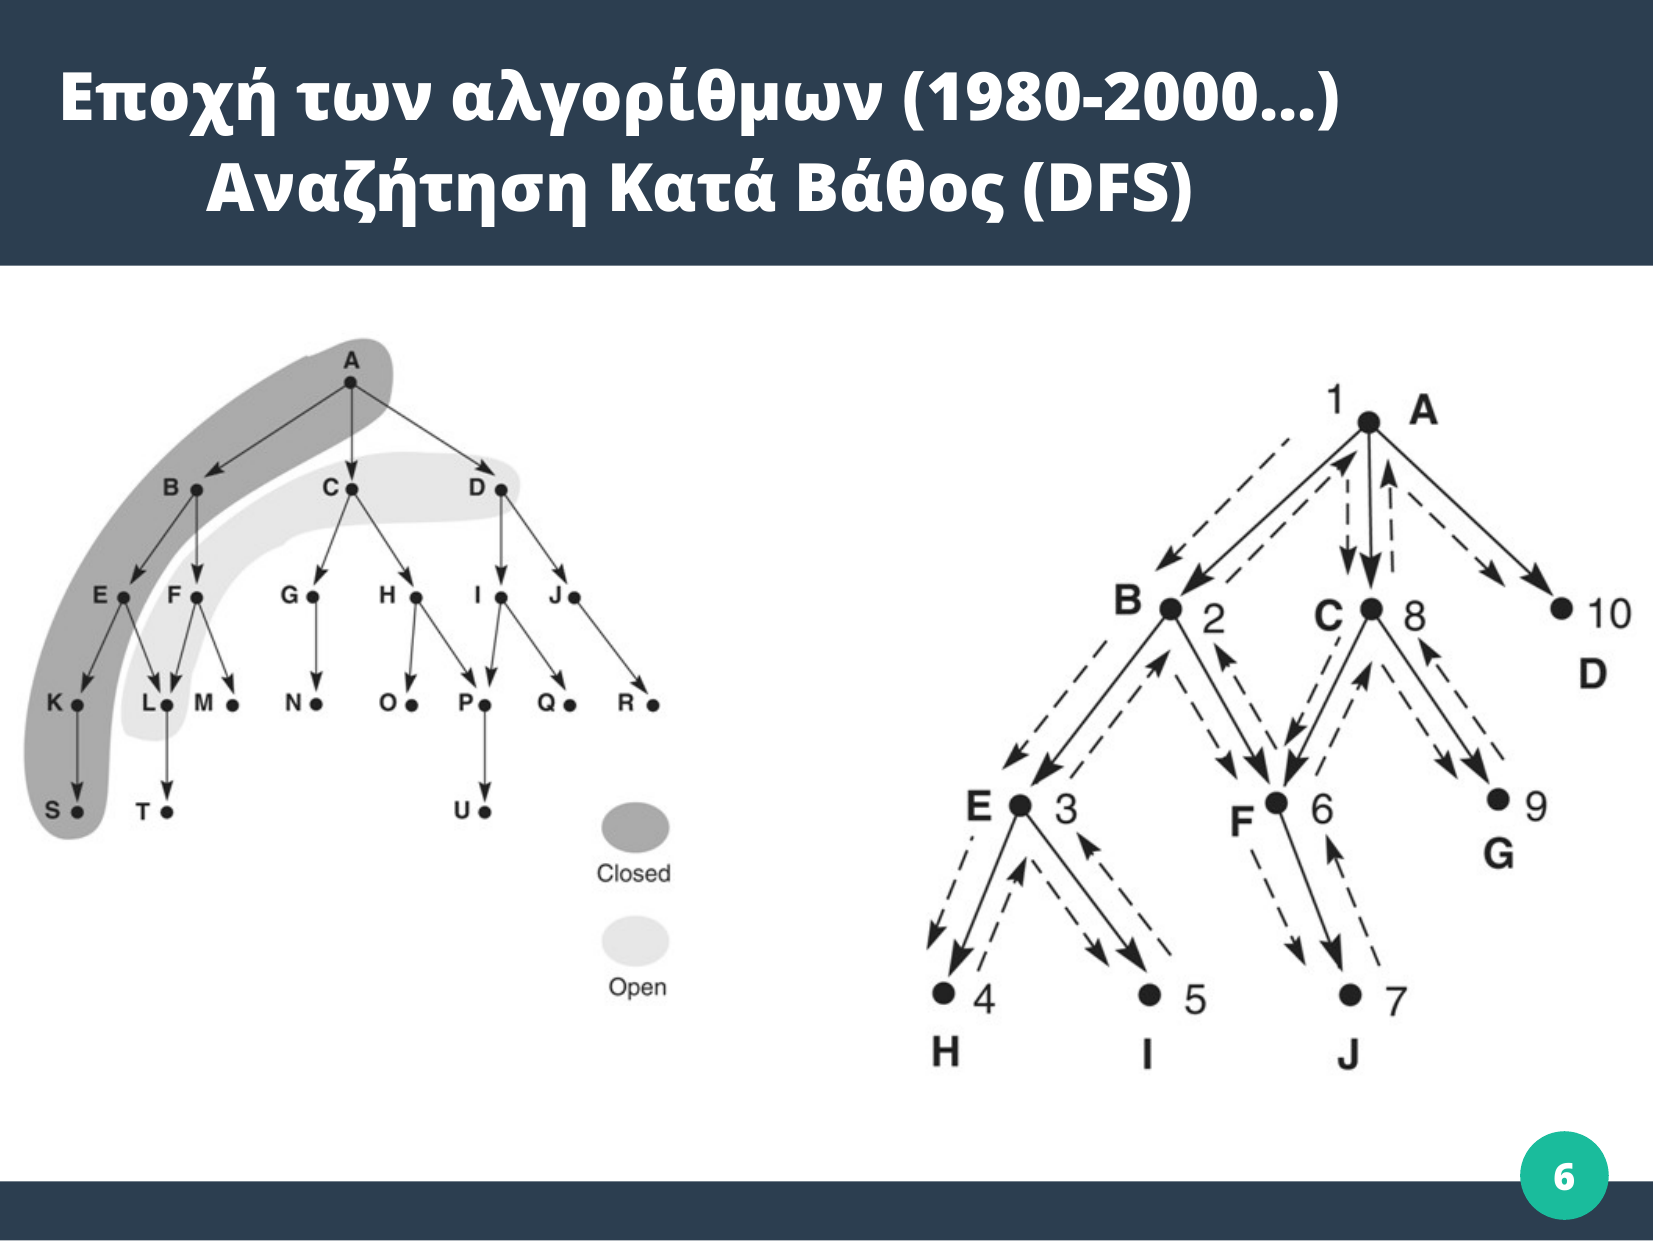

# Εποχή των αλγορίθμων (1980-2000...) Αναζήτηση Κατά Βάθος (DFS)
6